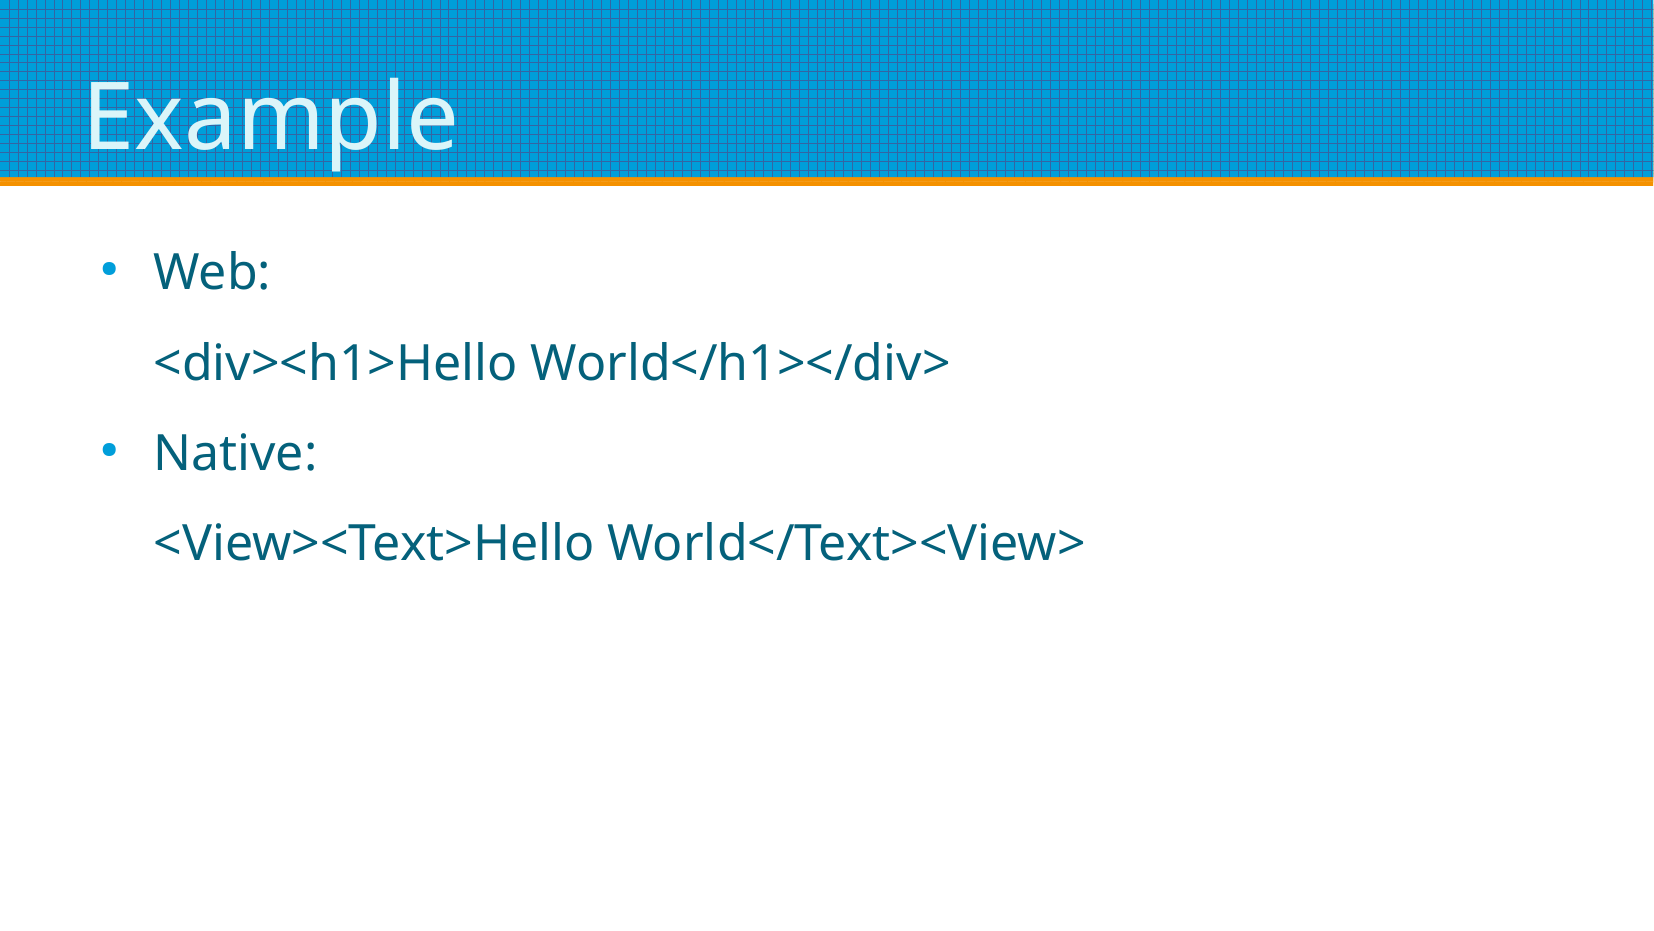

# Example
Web:
<div><h1>Hello World</h1></div>
Native:
<View><Text>Hello World</Text><View>